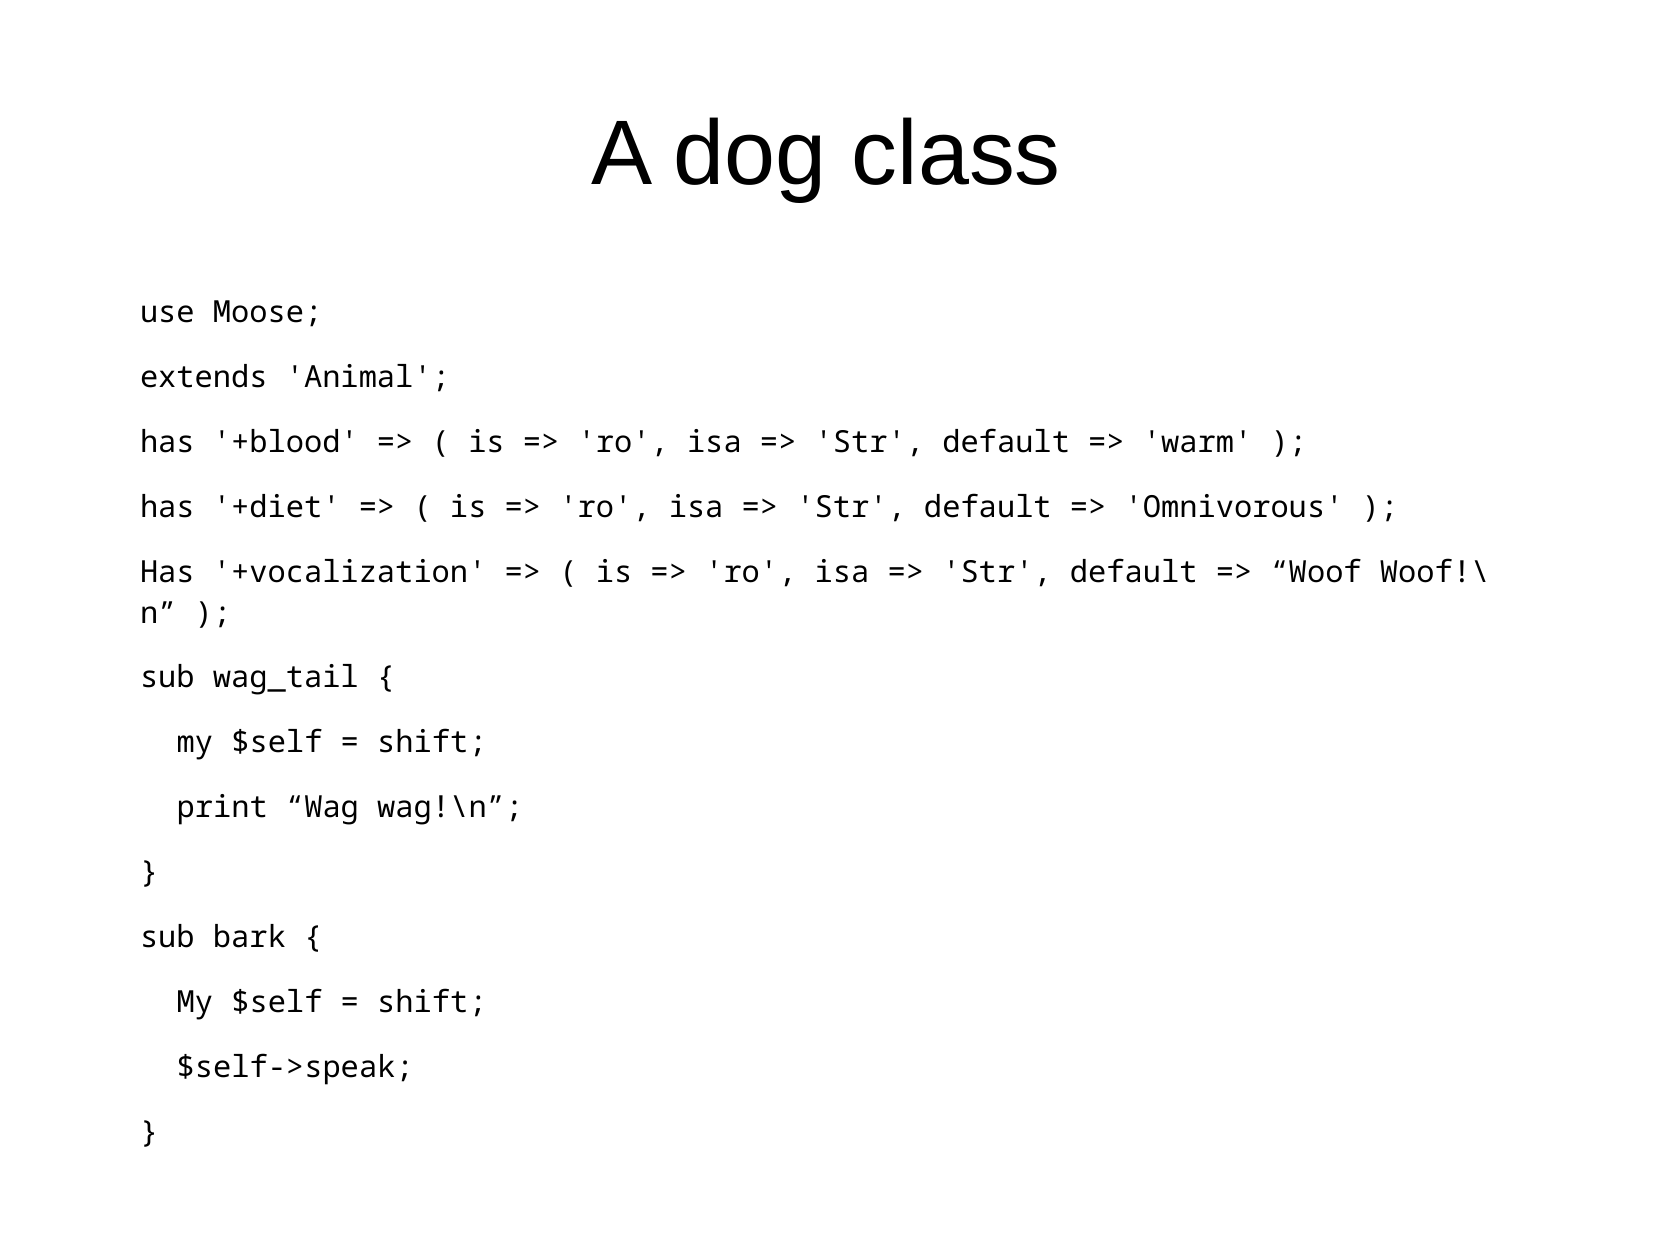

# A dog class
use Moose;
extends 'Animal';
has '+blood' => ( is => 'ro', isa => 'Str', default => 'warm' );
has '+diet' => ( is => 'ro', isa => 'Str', default => 'Omnivorous' );
Has '+vocalization' => ( is => 'ro', isa => 'Str', default => “Woof Woof!\n” );
sub wag_tail {
 my $self = shift;
 print “Wag wag!\n”;
}
sub bark {
 My $self = shift;
 $self->speak;
}